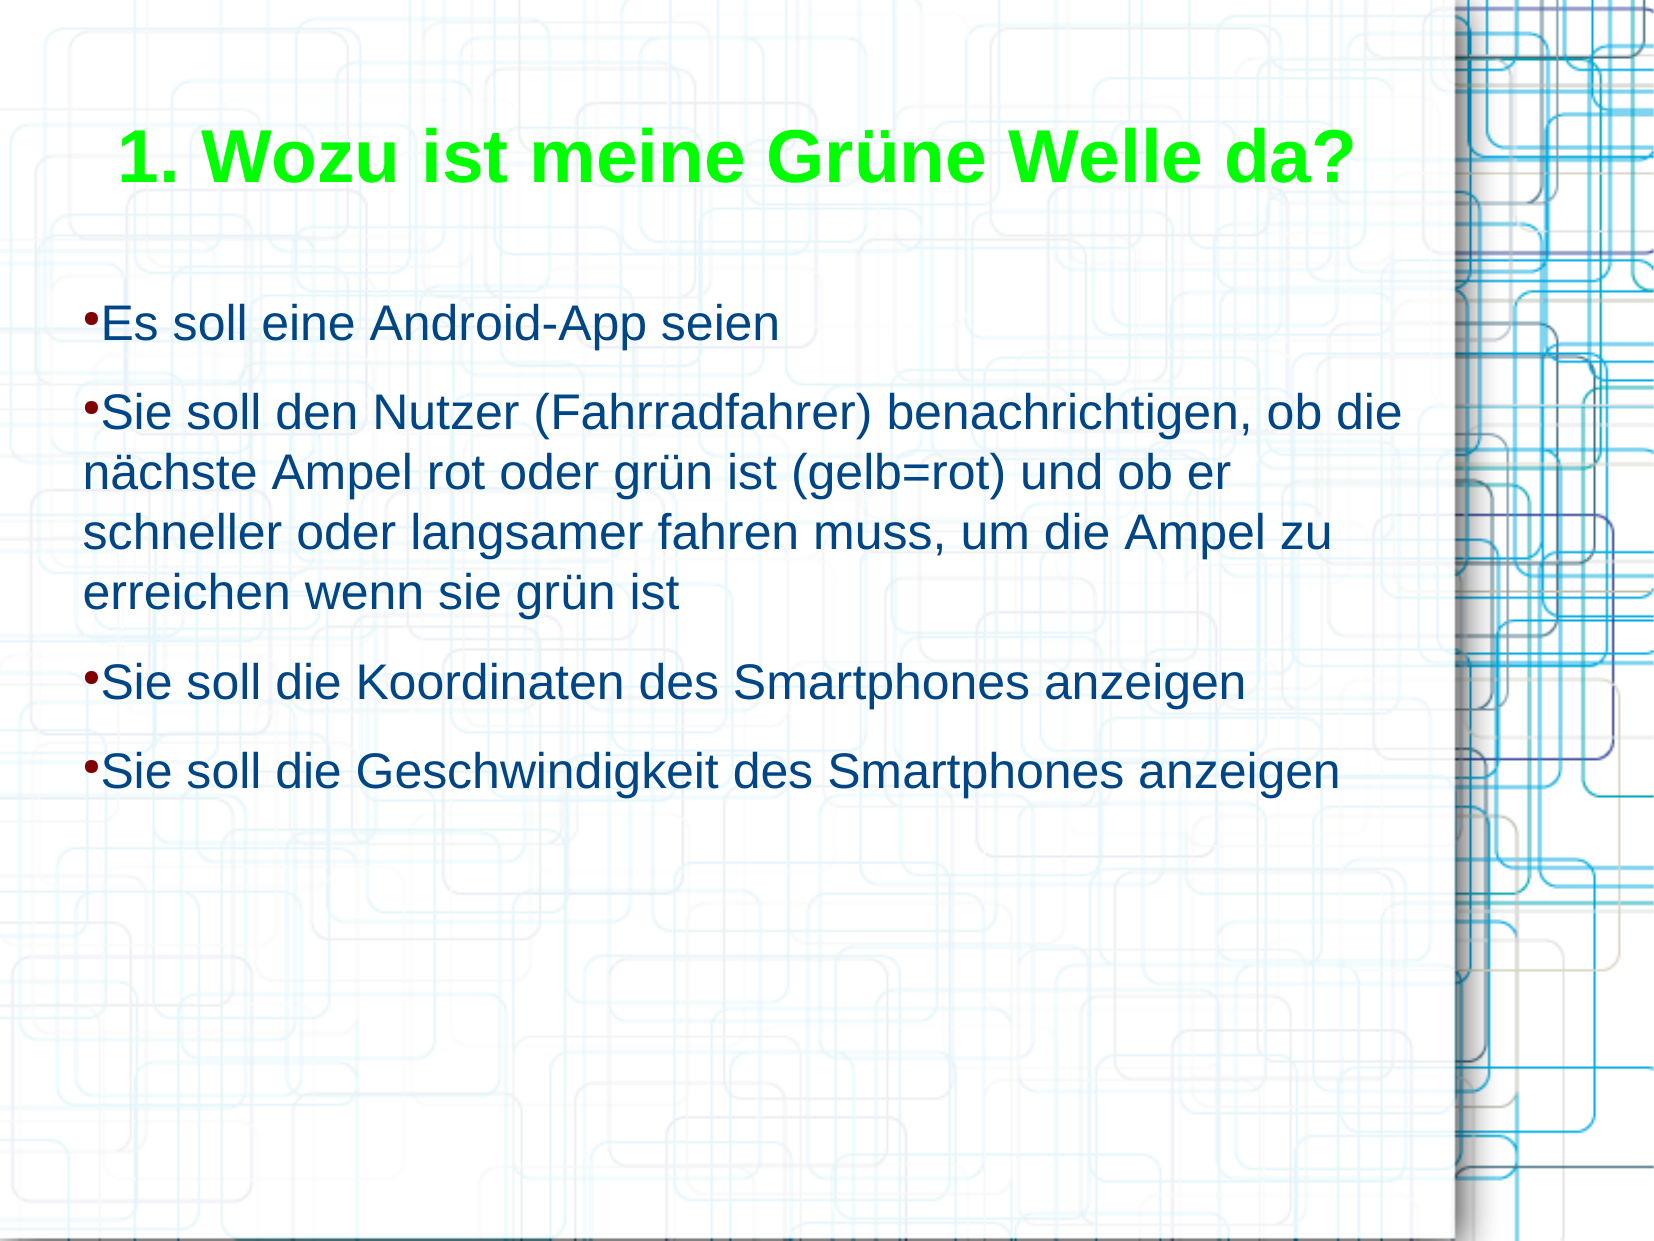

# 1. Wozu ist meine Grüne Welle da?
Es soll eine Android-App seien
Sie soll den Nutzer (Fahrradfahrer) benachrichtigen, ob die nächste Ampel rot oder grün ist (gelb=rot) und ob er schneller oder langsamer fahren muss, um die Ampel zu erreichen wenn sie grün ist
Sie soll die Koordinaten des Smartphones anzeigen
Sie soll die Geschwindigkeit des Smartphones anzeigen